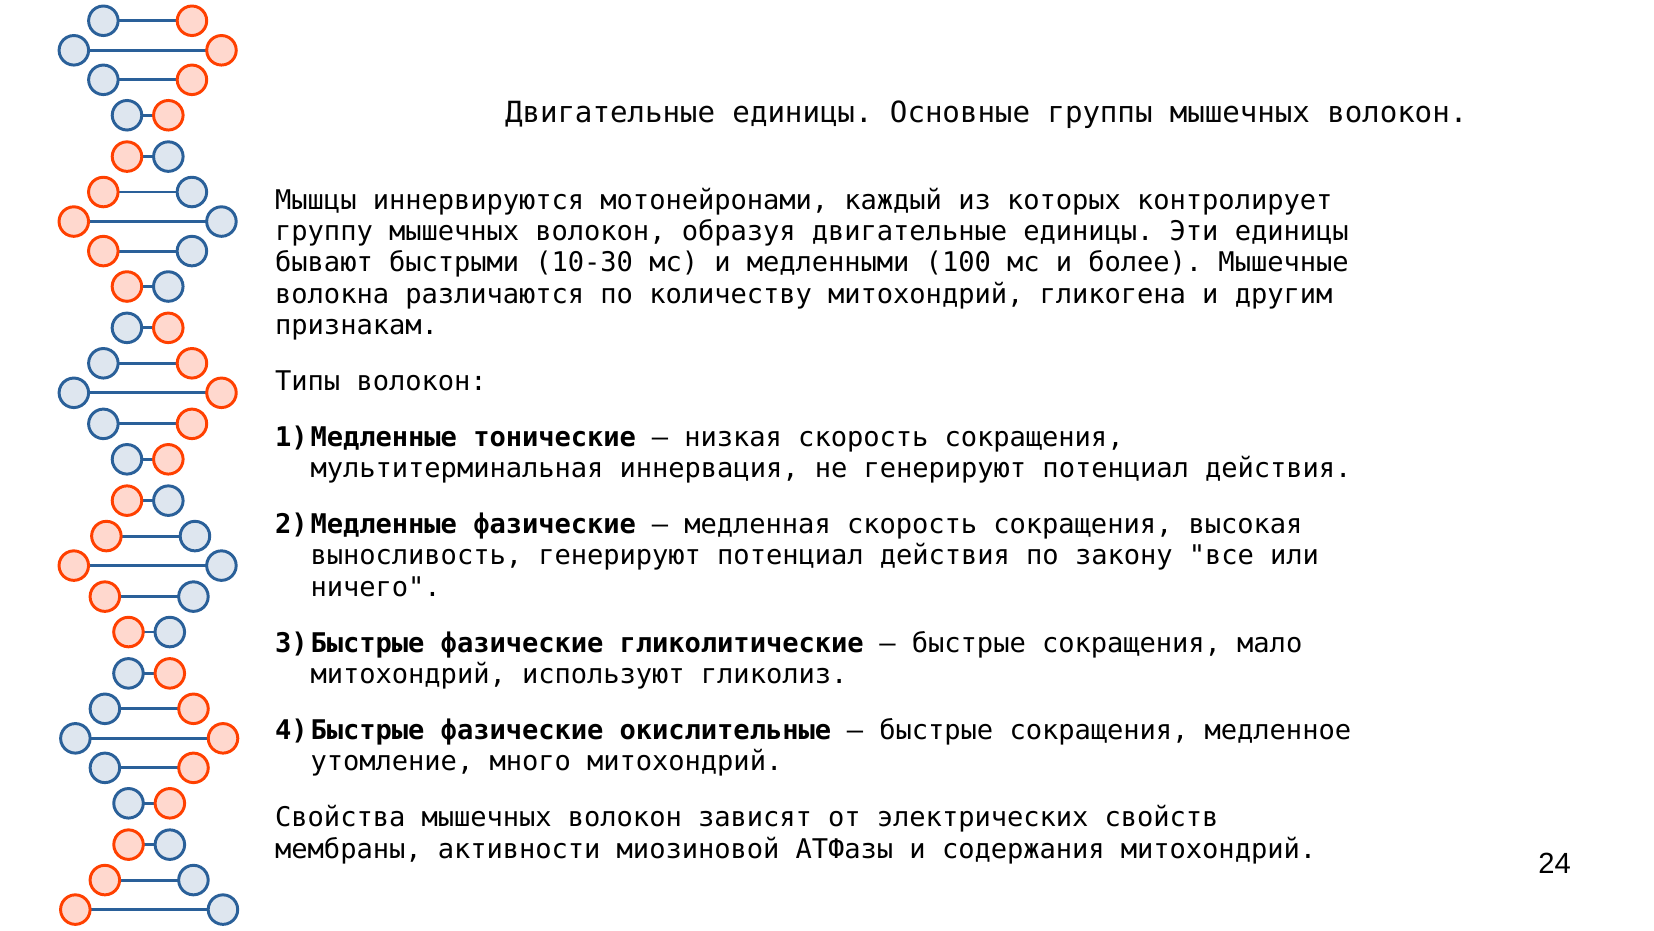

# Двигательные единицы. Основные группы мышечных волокон.
Мышцы иннервируются мотонейронами, каждый из которых контролирует группу мышечных волокон, образуя двигательные единицы. Эти единицы бывают быстрыми (10-30 мс) и медленными (100 мс и более). Мышечные волокна различаются по количеству митохондрий, гликогена и другим признакам.
Типы волокон:
Медленные тонические – низкая скорость сокращения, мультитерминальная иннервация, не генерируют потенциал действия.
Медленные фазические – медленная скорость сокращения, высокая выносливость, генерируют потенциал действия по закону "все или ничего".
Быстрые фазические гликолитические – быстрые сокращения, мало митохондрий, используют гликолиз.
Быстрые фазические окислительные – быстрые сокращения, медленное утомление, много митохондрий.
Свойства мышечных волокон зависят от электрических свойств мембраны, активности миозиновой АТФазы и содержания митохондрий.
24